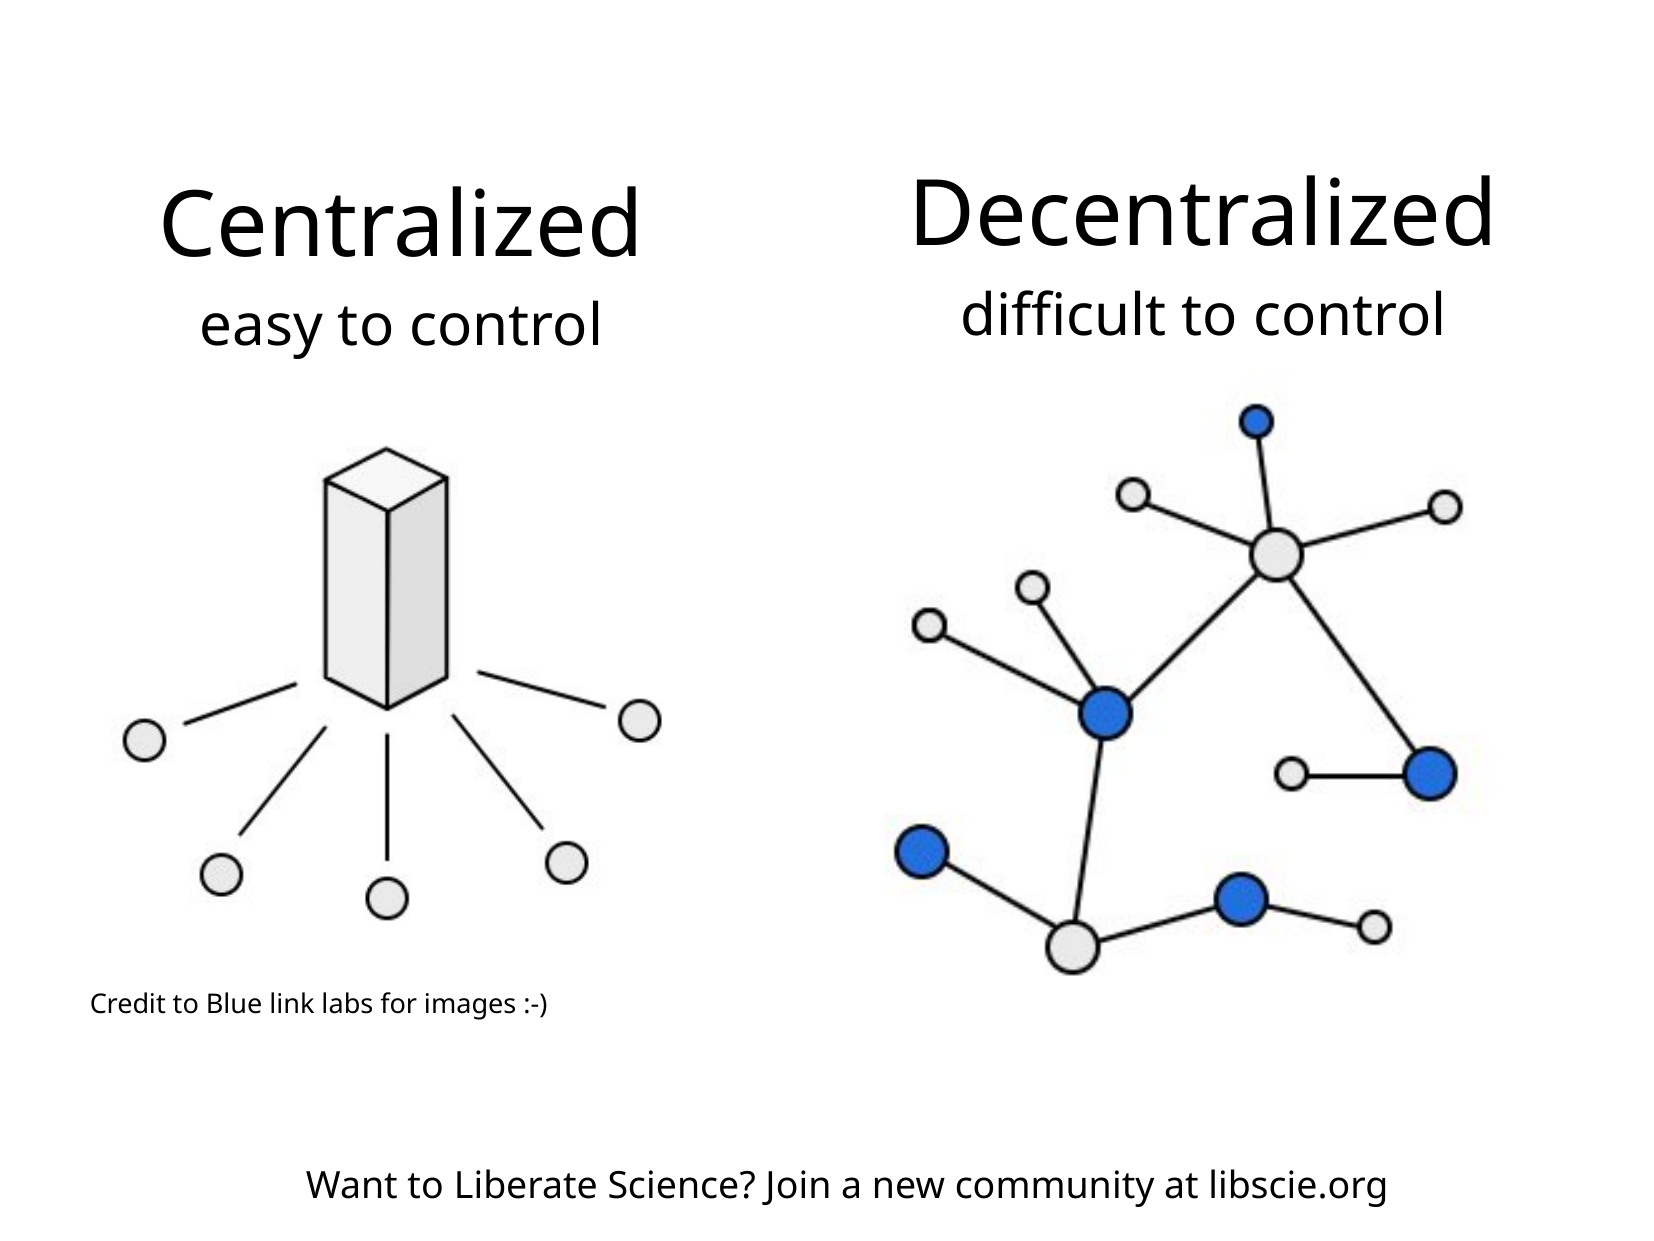

Decentralized
difficult to control
# Centralized easy to control
Credit to Blue link labs for images :-)